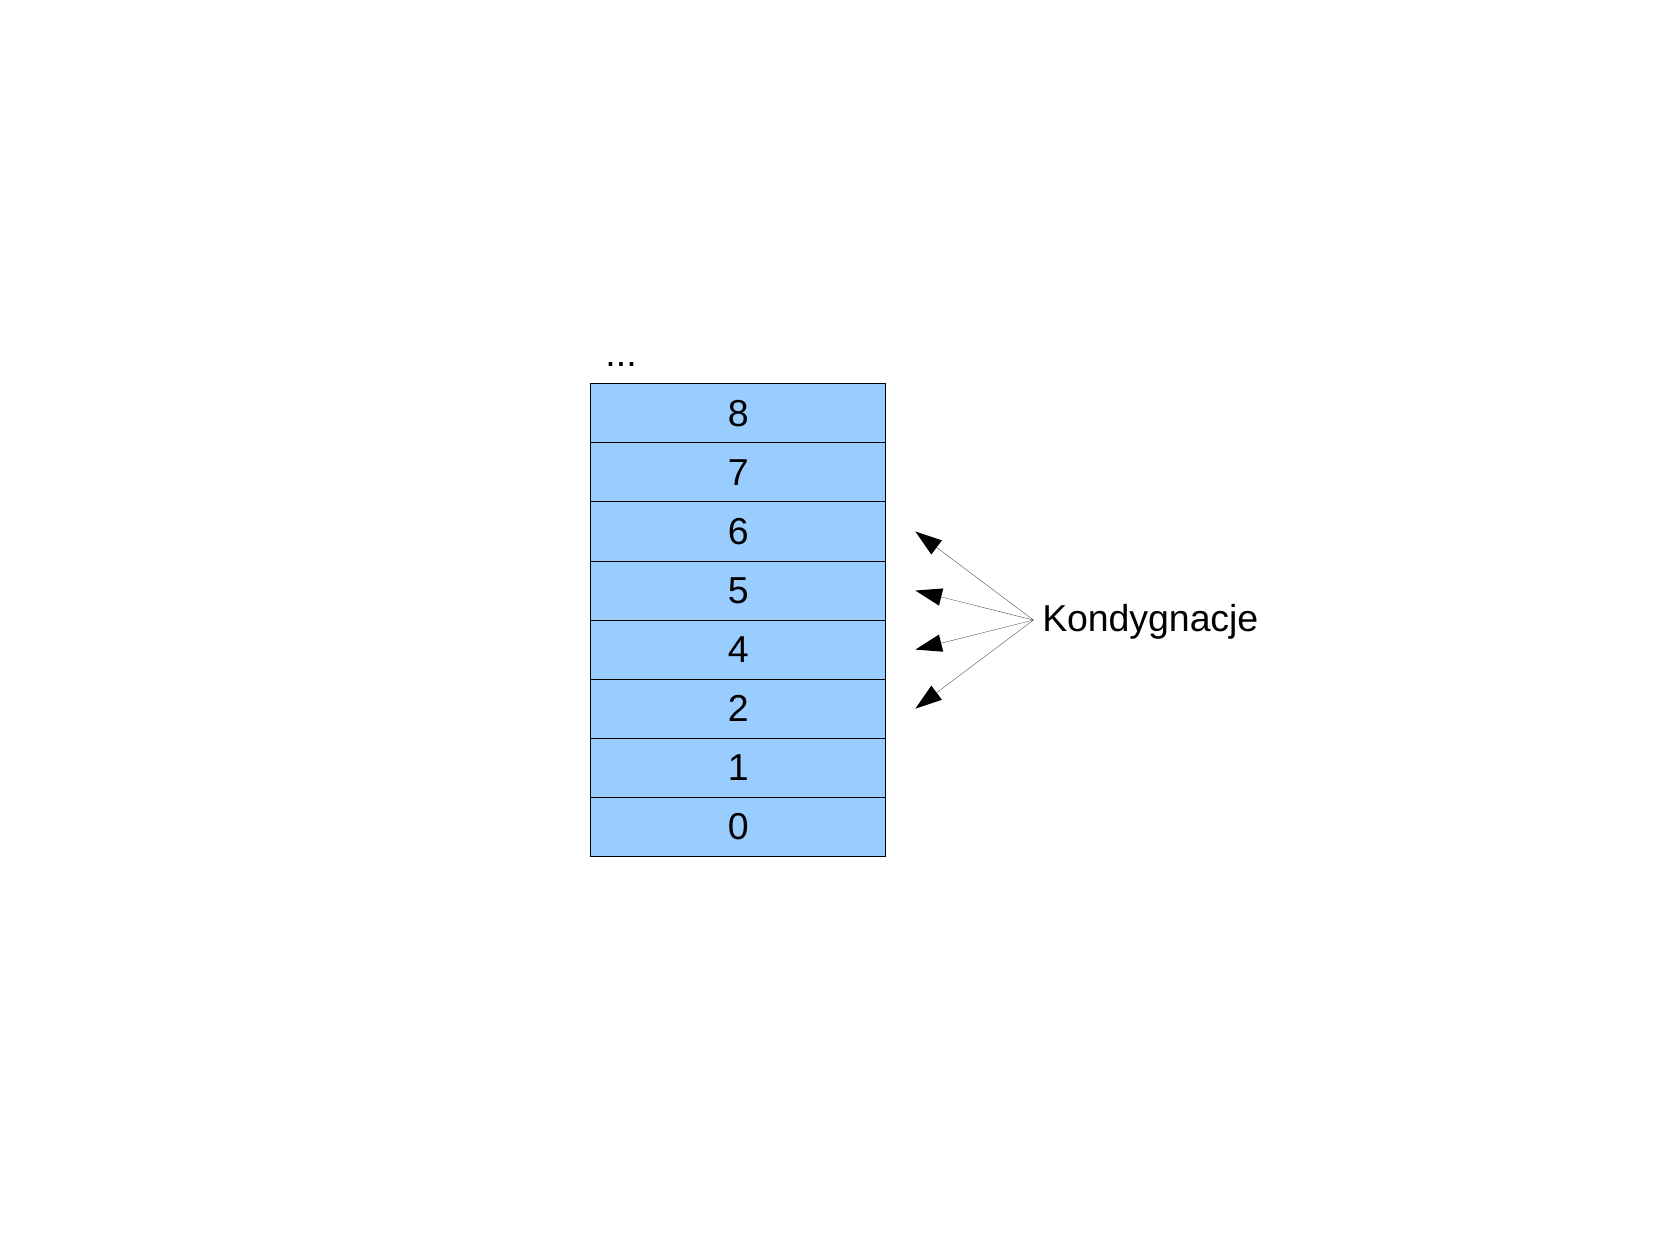

...
8
7
6
5
Kondygnacje
4
2
1
0